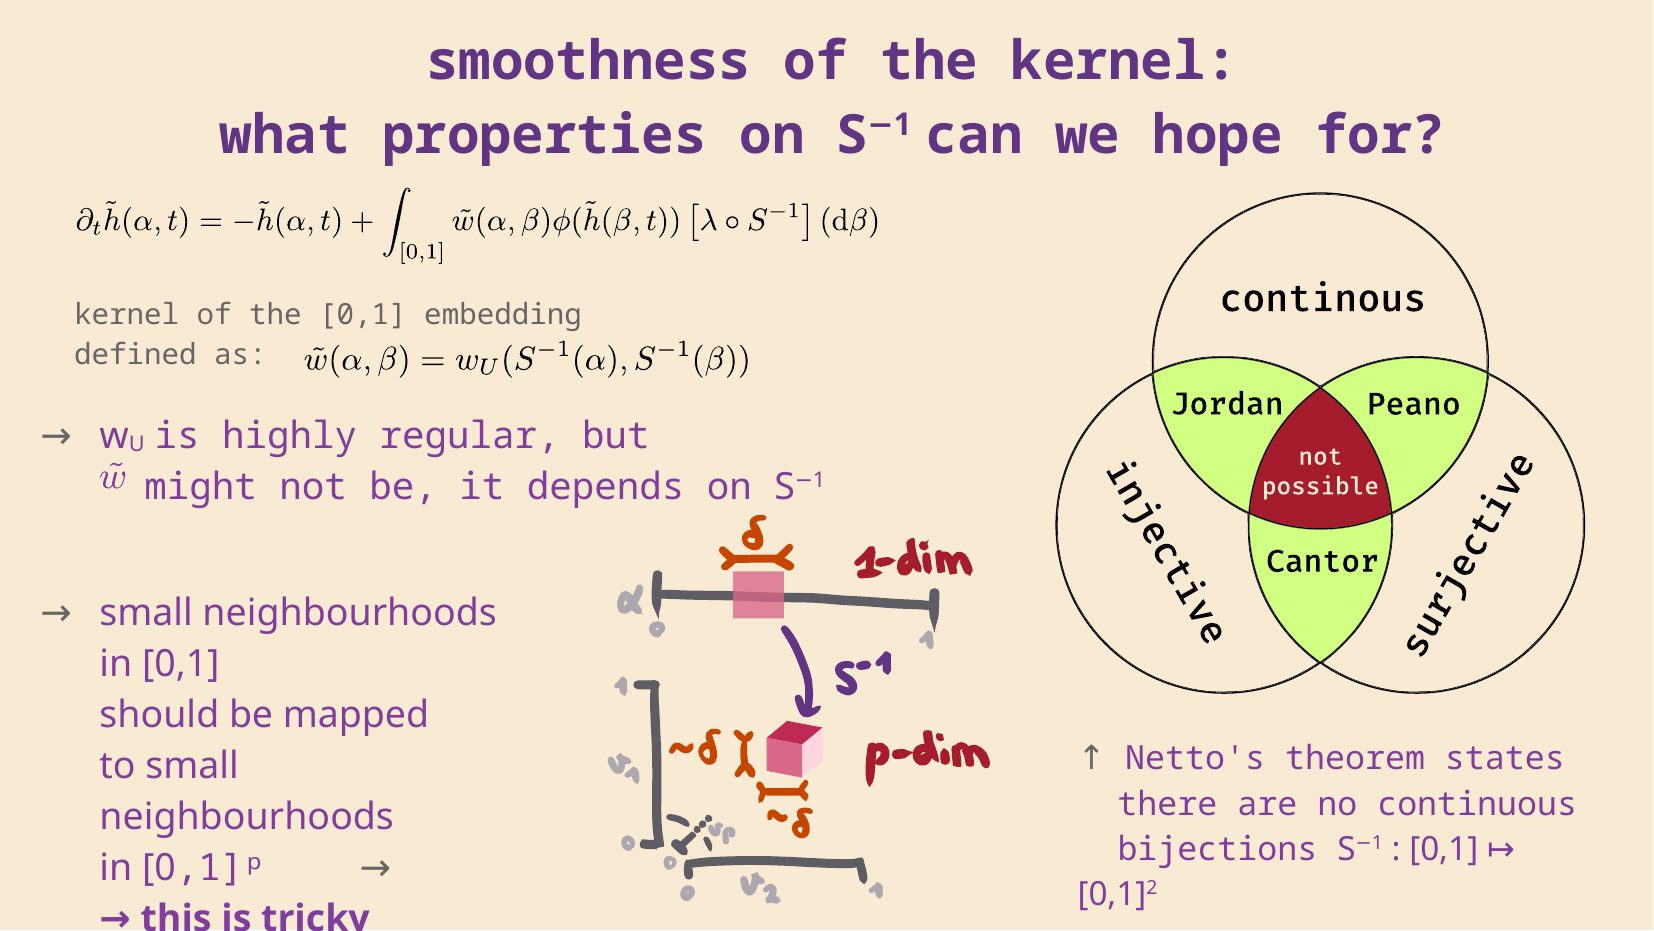

# smoothness of the kernel: what properties on S−1 can we hope for?
kernel of the [0,1] embedding
defined as:
wU is highly regular, but
 might not be, it depends on S−1
small neighbourhoods
in [0,1]
should be mapped
to small
neighbourhoods
in [0,1]ᵖ →
→ this is tricky
↑ Netto's theorem states
 there are no continuous
 bijections S−1 : [0,1] ↦ [0,1]2